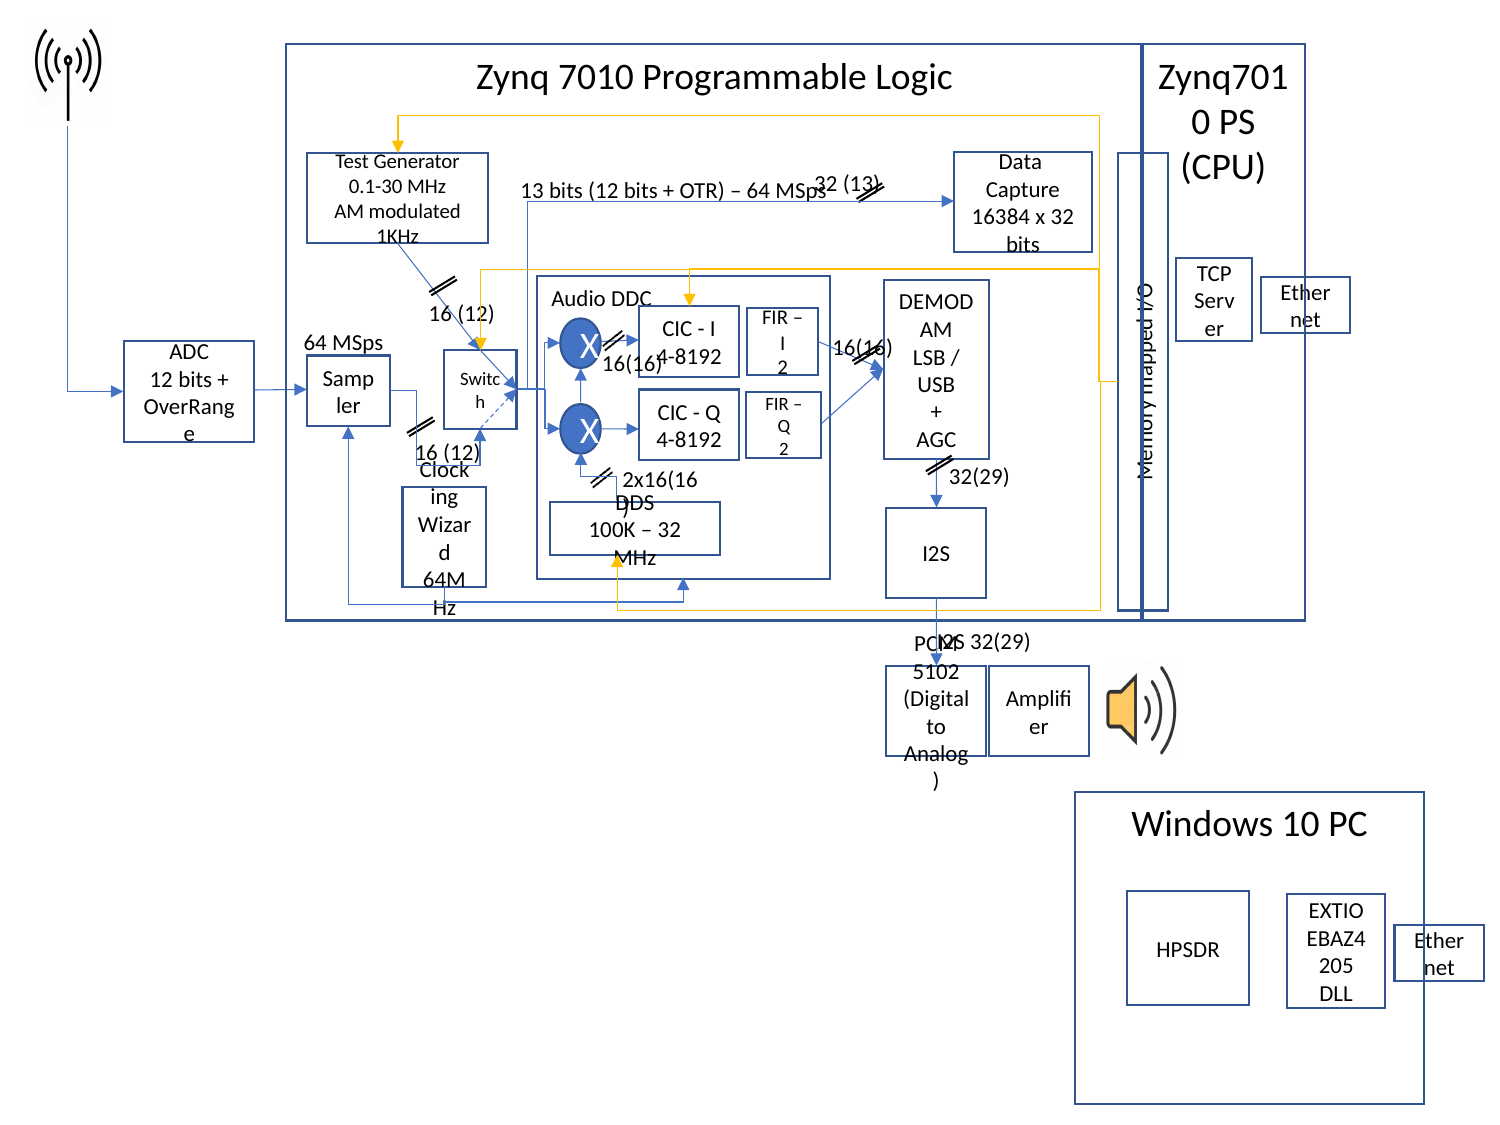

Zynq 7010 Programmable Logic
Zynq7010 PS (CPU)
Data
Capture
16384 x 32 bits
Test Generator
0.1-30 MHz
AM modulated 1KHz
32 (13)
13 bits (12 bits + OTR) – 64 MSps
TCP Server
Audio DDC
Ethernet
DEMOD
AM
LSB / USB
+
AGC
16 (12)
CIC - I
4-8192
FIR – I
2
X
64 MSps
16(16)
ADC
12 bits + OverRange
16(16)
Switch
Sampler
Memory mapped I/O
CIC - Q
4-8192
FIR – Q
2
X
16 (12)
32(29)
2x16(16)
Clocking Wizard
64MHz
DDS
100K – 32 MHz
I2S
I2S 32(29)
PCM 5102
(Digital to Analog)
Amplifier
Windows 10 PC
HPSDR
EXTIO
EBAZ4205 DLL
Ethernet